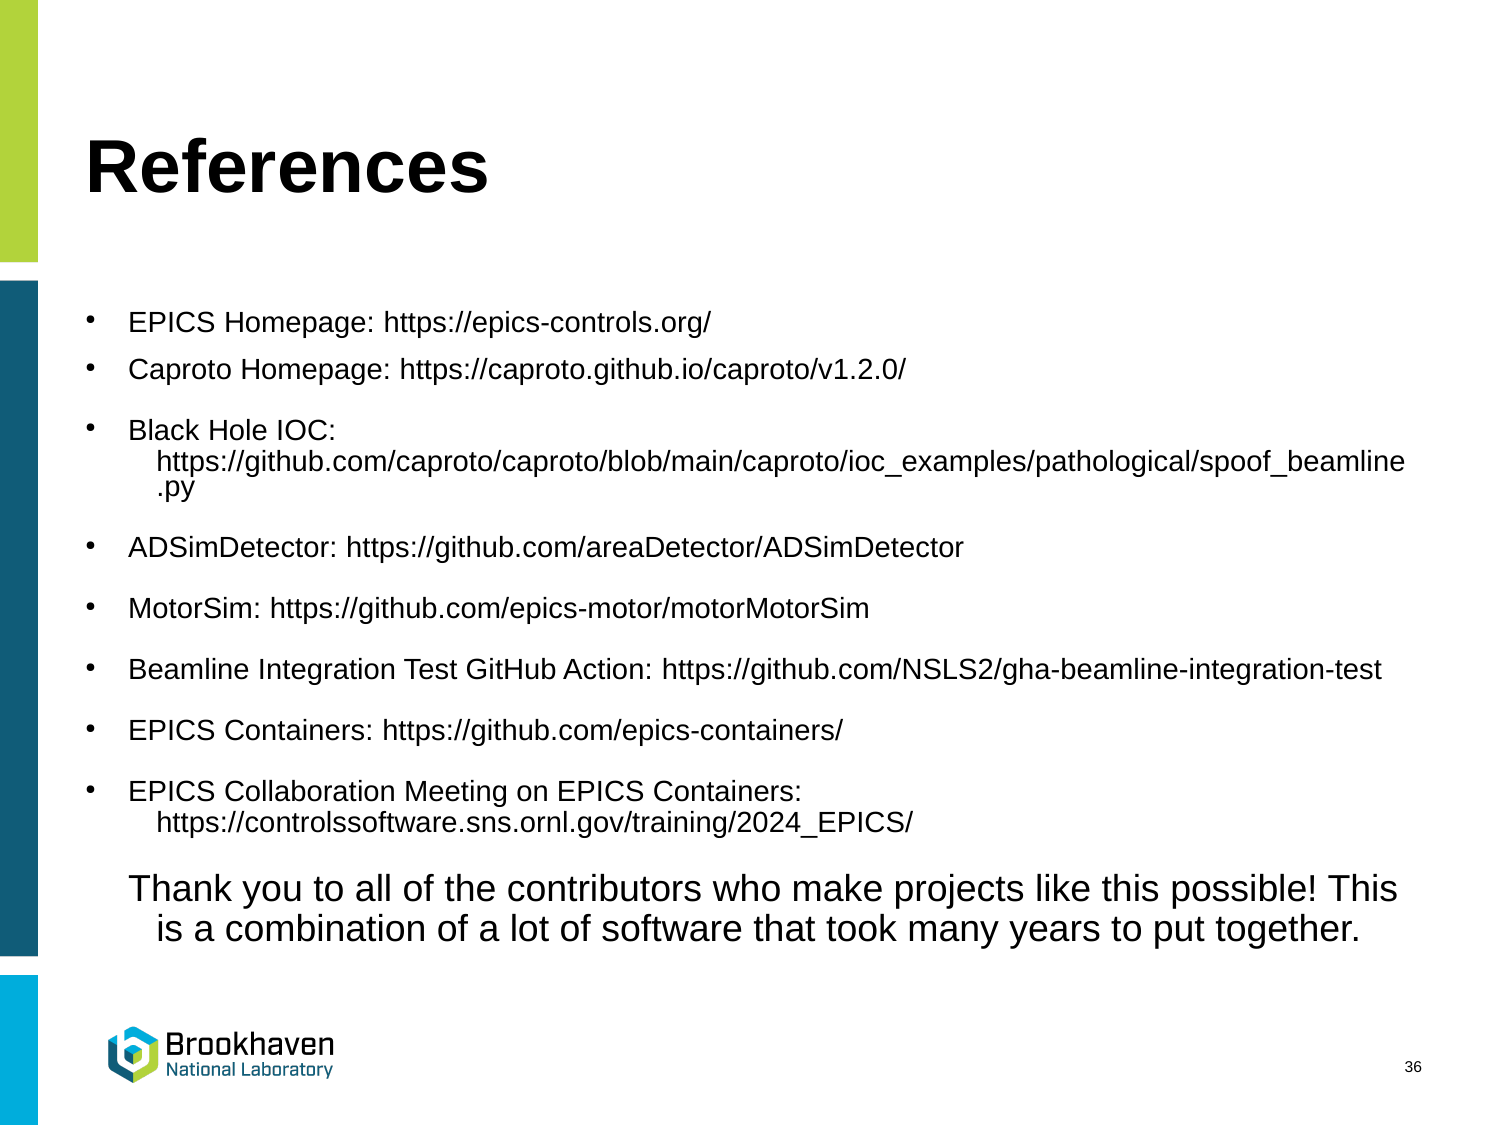

# References
EPICS Homepage: https://epics-controls.org/
Caproto Homepage: https://caproto.github.io/caproto/v1.2.0/
Black Hole IOC: https://github.com/caproto/caproto/blob/main/caproto/ioc_examples/pathological/spoof_beamline.py
ADSimDetector: https://github.com/areaDetector/ADSimDetector
MotorSim: https://github.com/epics-motor/motorMotorSim
Beamline Integration Test GitHub Action: https://github.com/NSLS2/gha-beamline-integration-test
EPICS Containers: https://github.com/epics-containers/
EPICS Collaboration Meeting on EPICS Containers: https://controlssoftware.sns.ornl.gov/training/2024_EPICS/
Thank you to all of the contributors who make projects like this possible! This is a combination of a lot of software that took many years to put together.